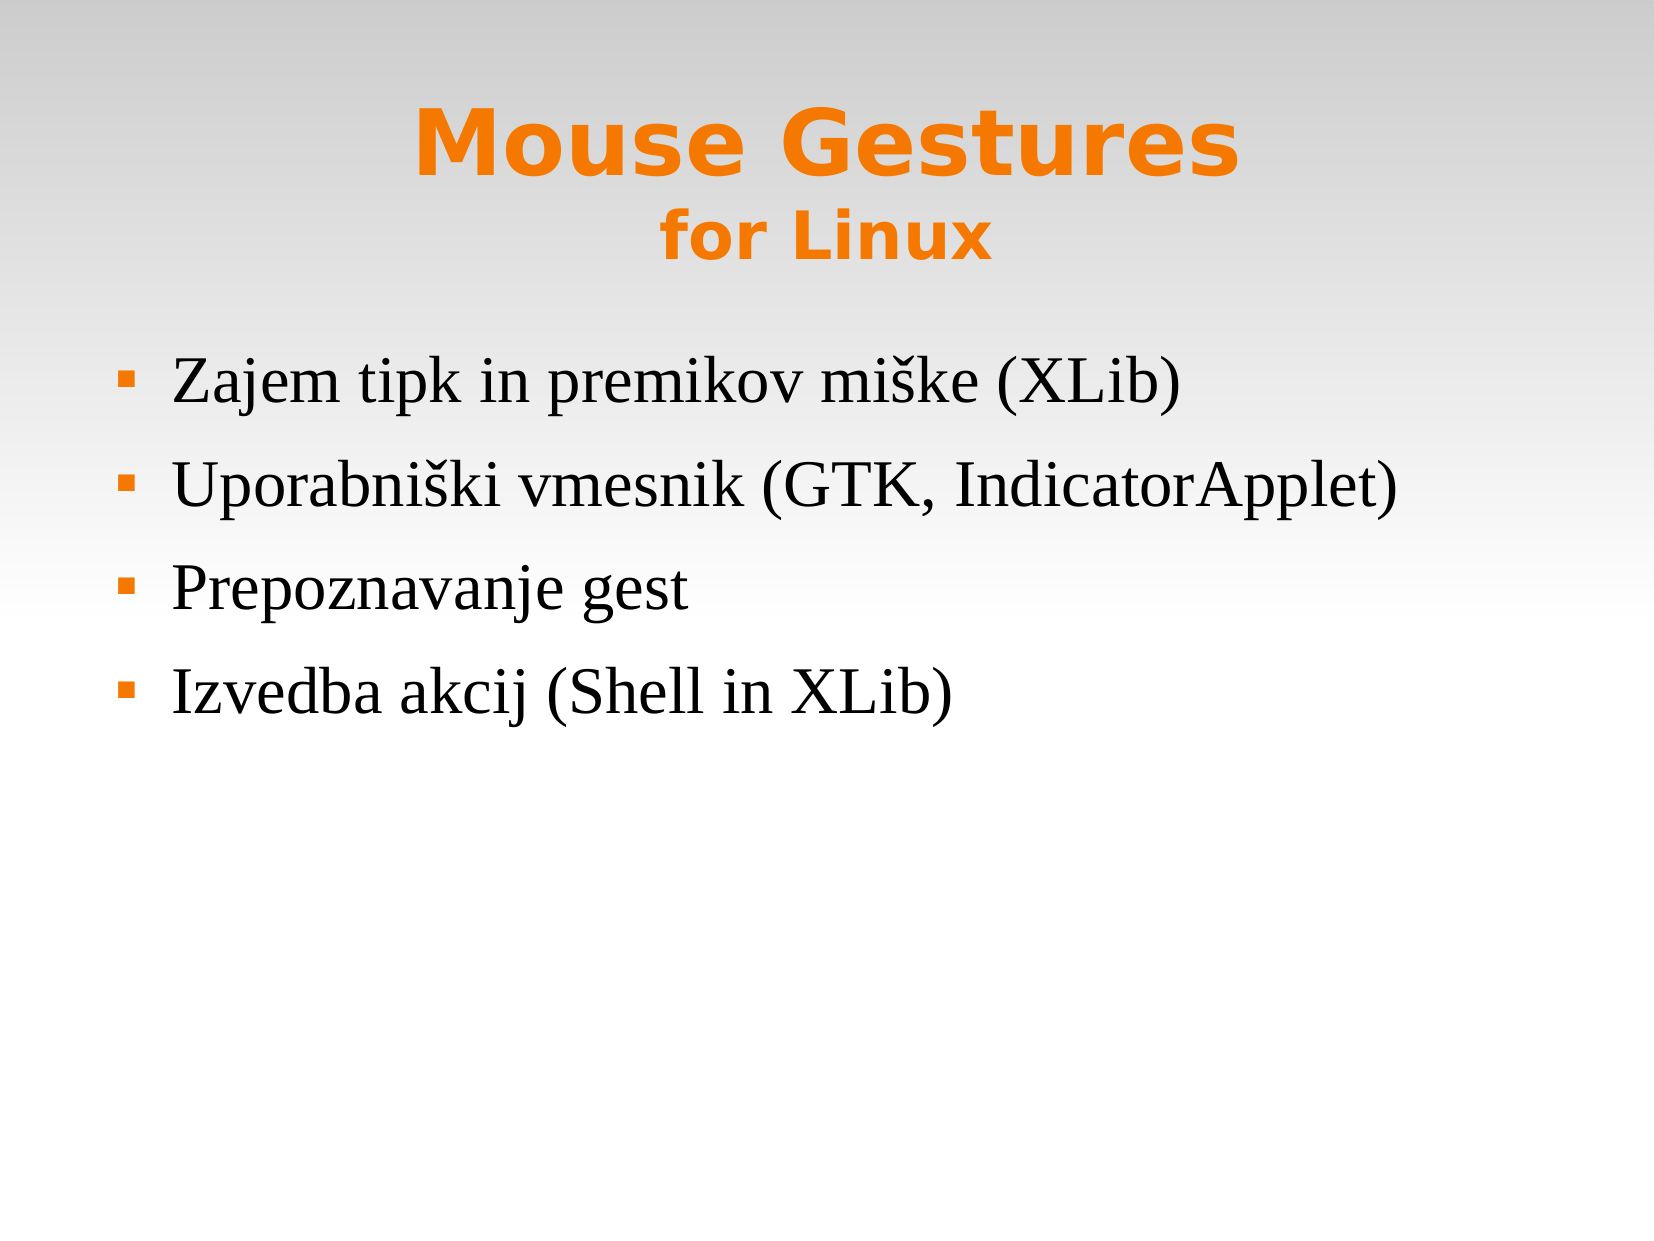

# Mouse Gestures for Linux
Zajem tipk in premikov miške (XLib)
Uporabniški vmesnik (GTK, IndicatorApplet)
Prepoznavanje gest
Izvedba akcij (Shell in XLib)